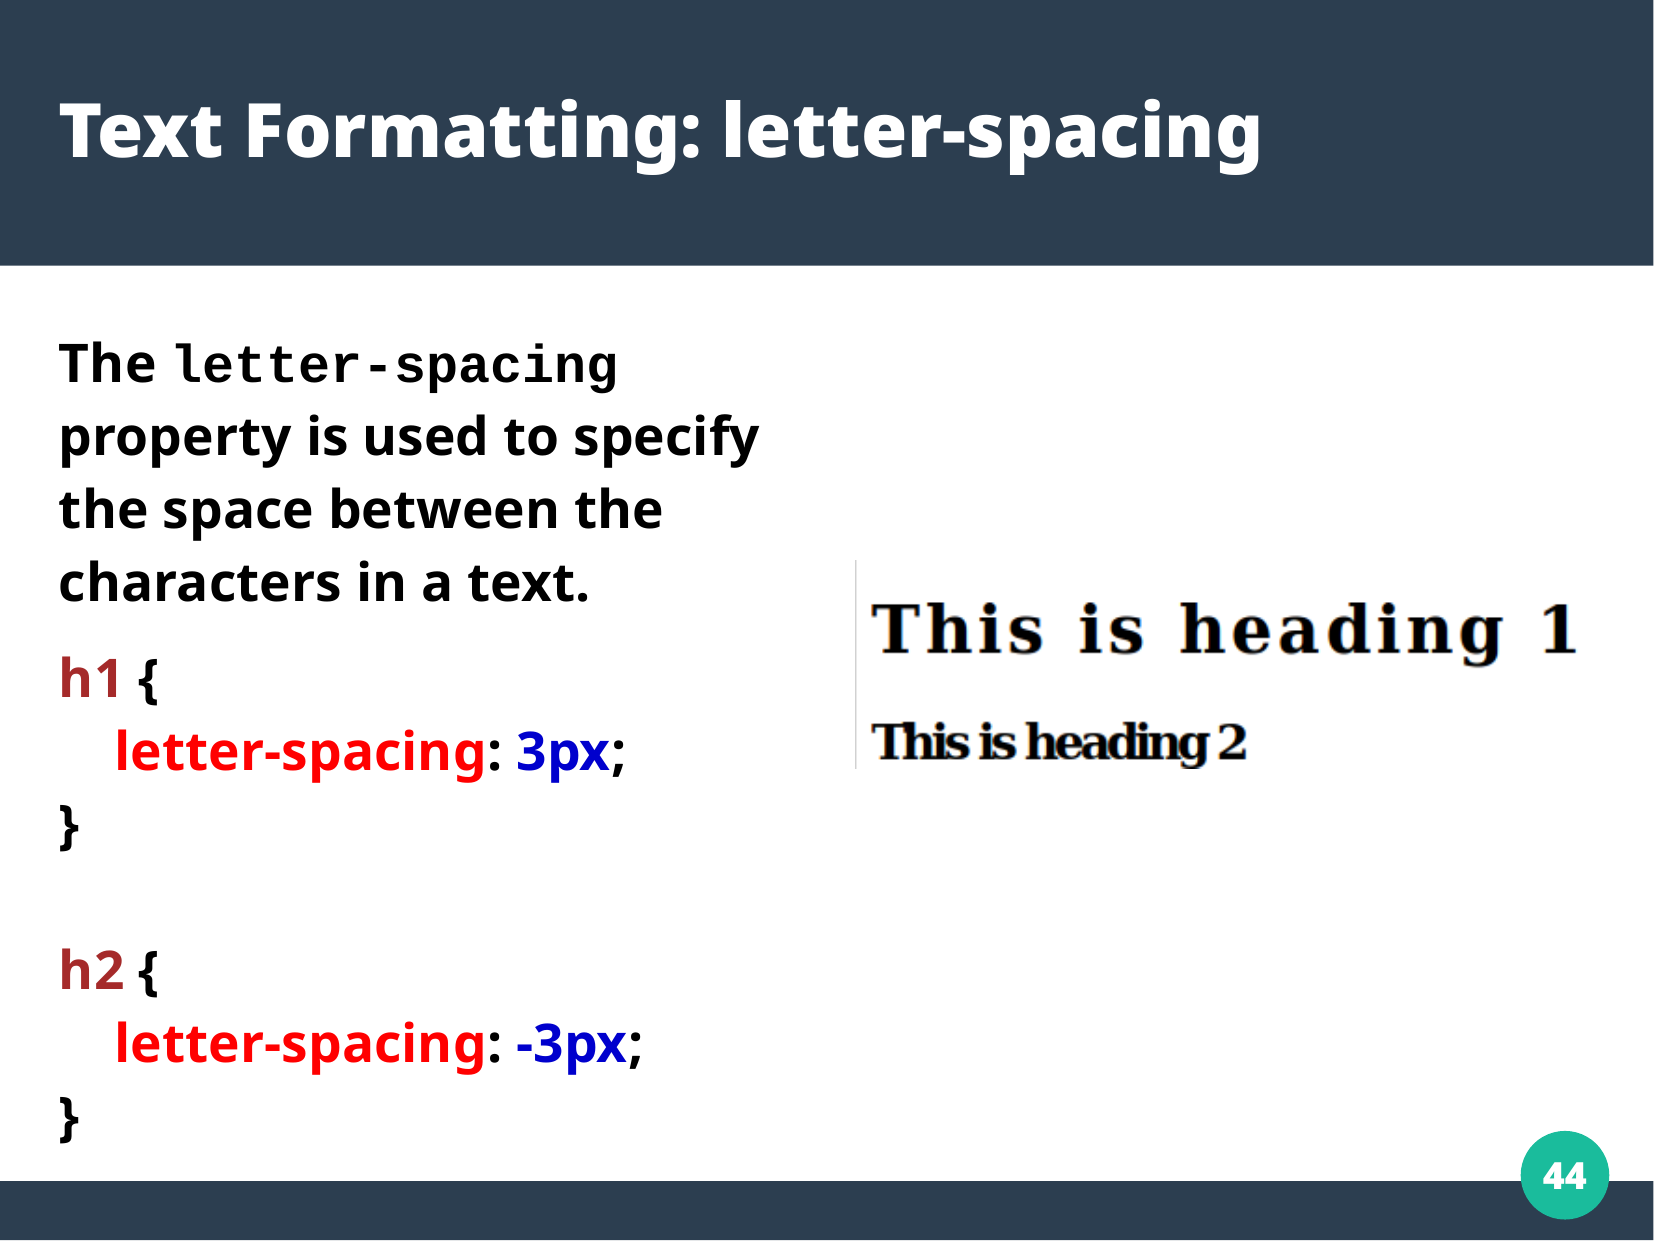

# Text Formatting: letter-spacing
The letter-spacing property is used to specify the space between the characters in a text.
h1 {
    letter-spacing: 3px;
}
h2 {
    letter-spacing: -3px;
}
44